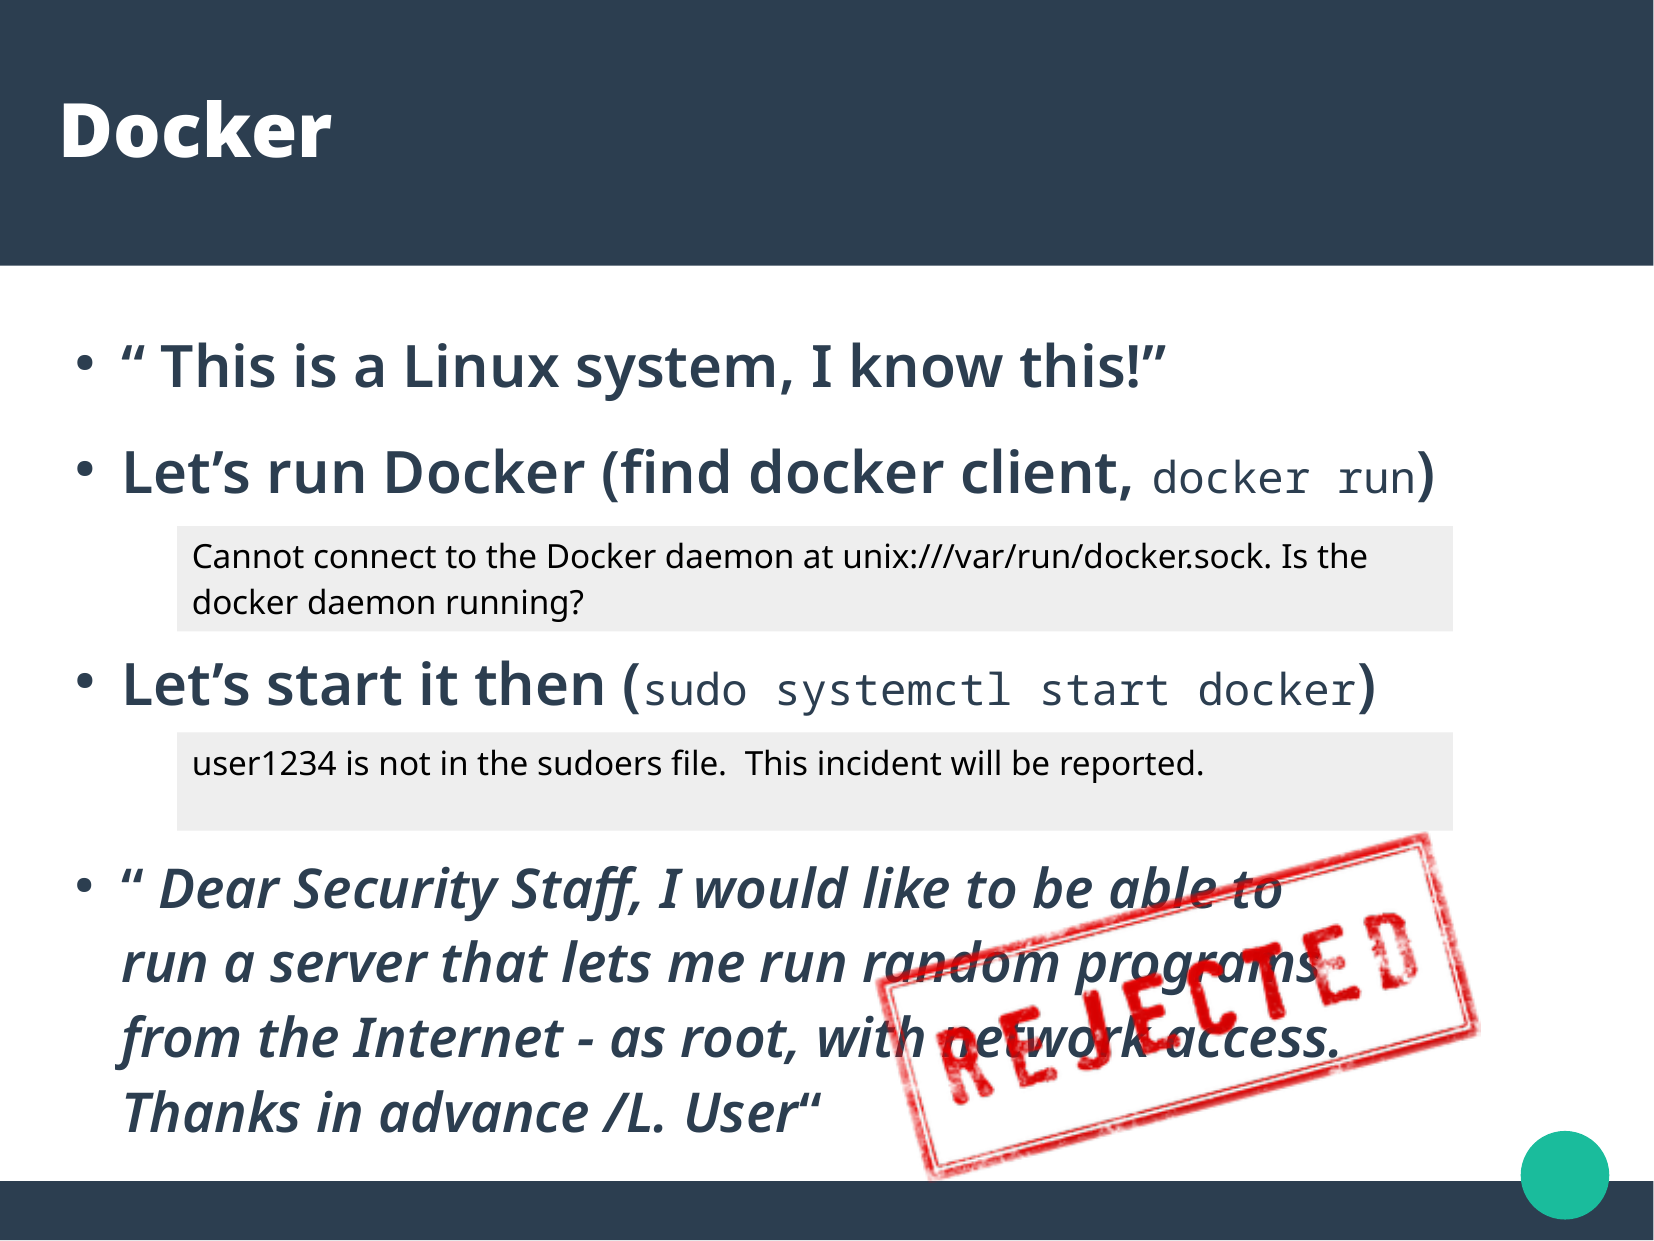

# Docker
“ This is a Linux system, I know this!”
Let’s run Docker (find docker client, docker run)
Let’s start it then (sudo systemctl start docker)
“ Dear Security Staff, I would like to be able to
run a server that lets me run random programs
from the Internet - as root, with network access.
Thanks in advance /L. User“
Cannot connect to the Docker daemon at unix:///var/run/docker.sock. Is the docker daemon running?
user1234 is not in the sudoers file. This incident will be reported.